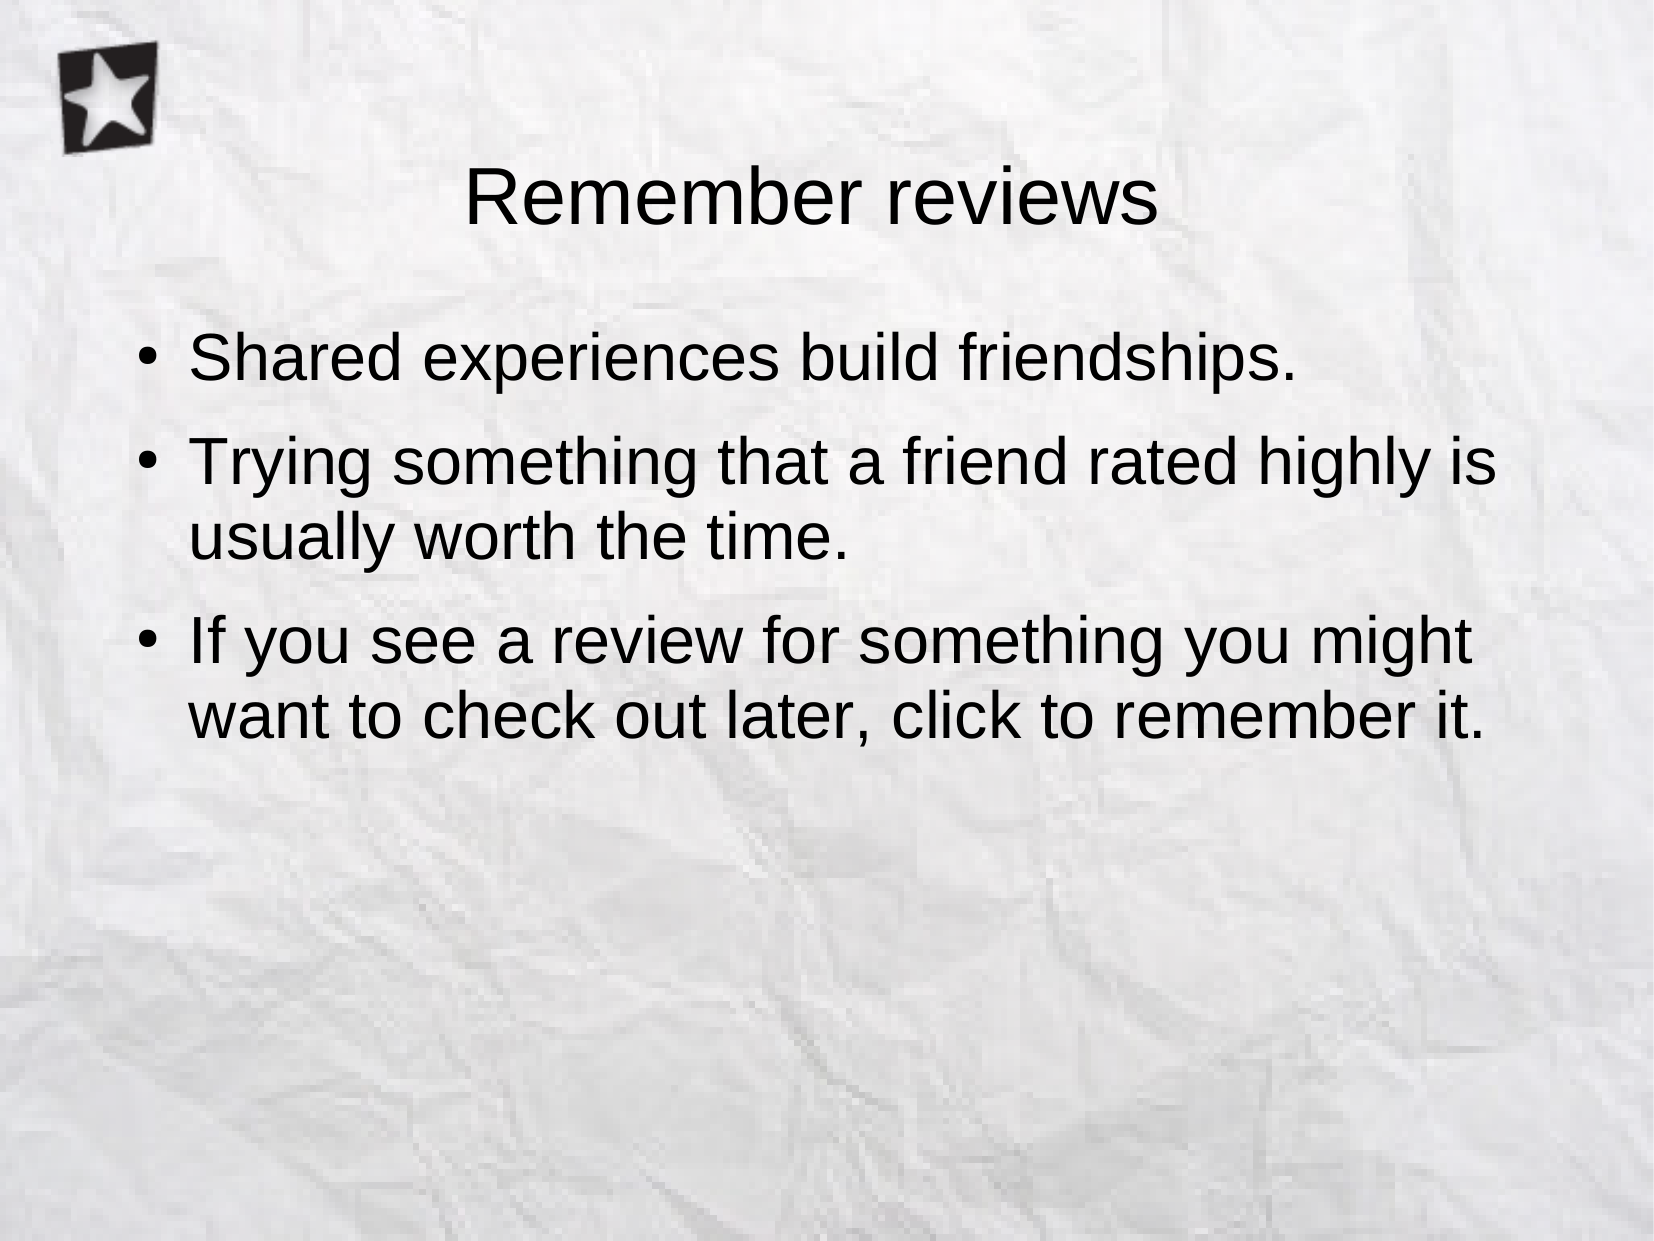

# Remember reviews
Shared experiences build friendships.
Trying something that a friend rated highly is usually worth the time.
If you see a review for something you might want to check out later, click to remember it.